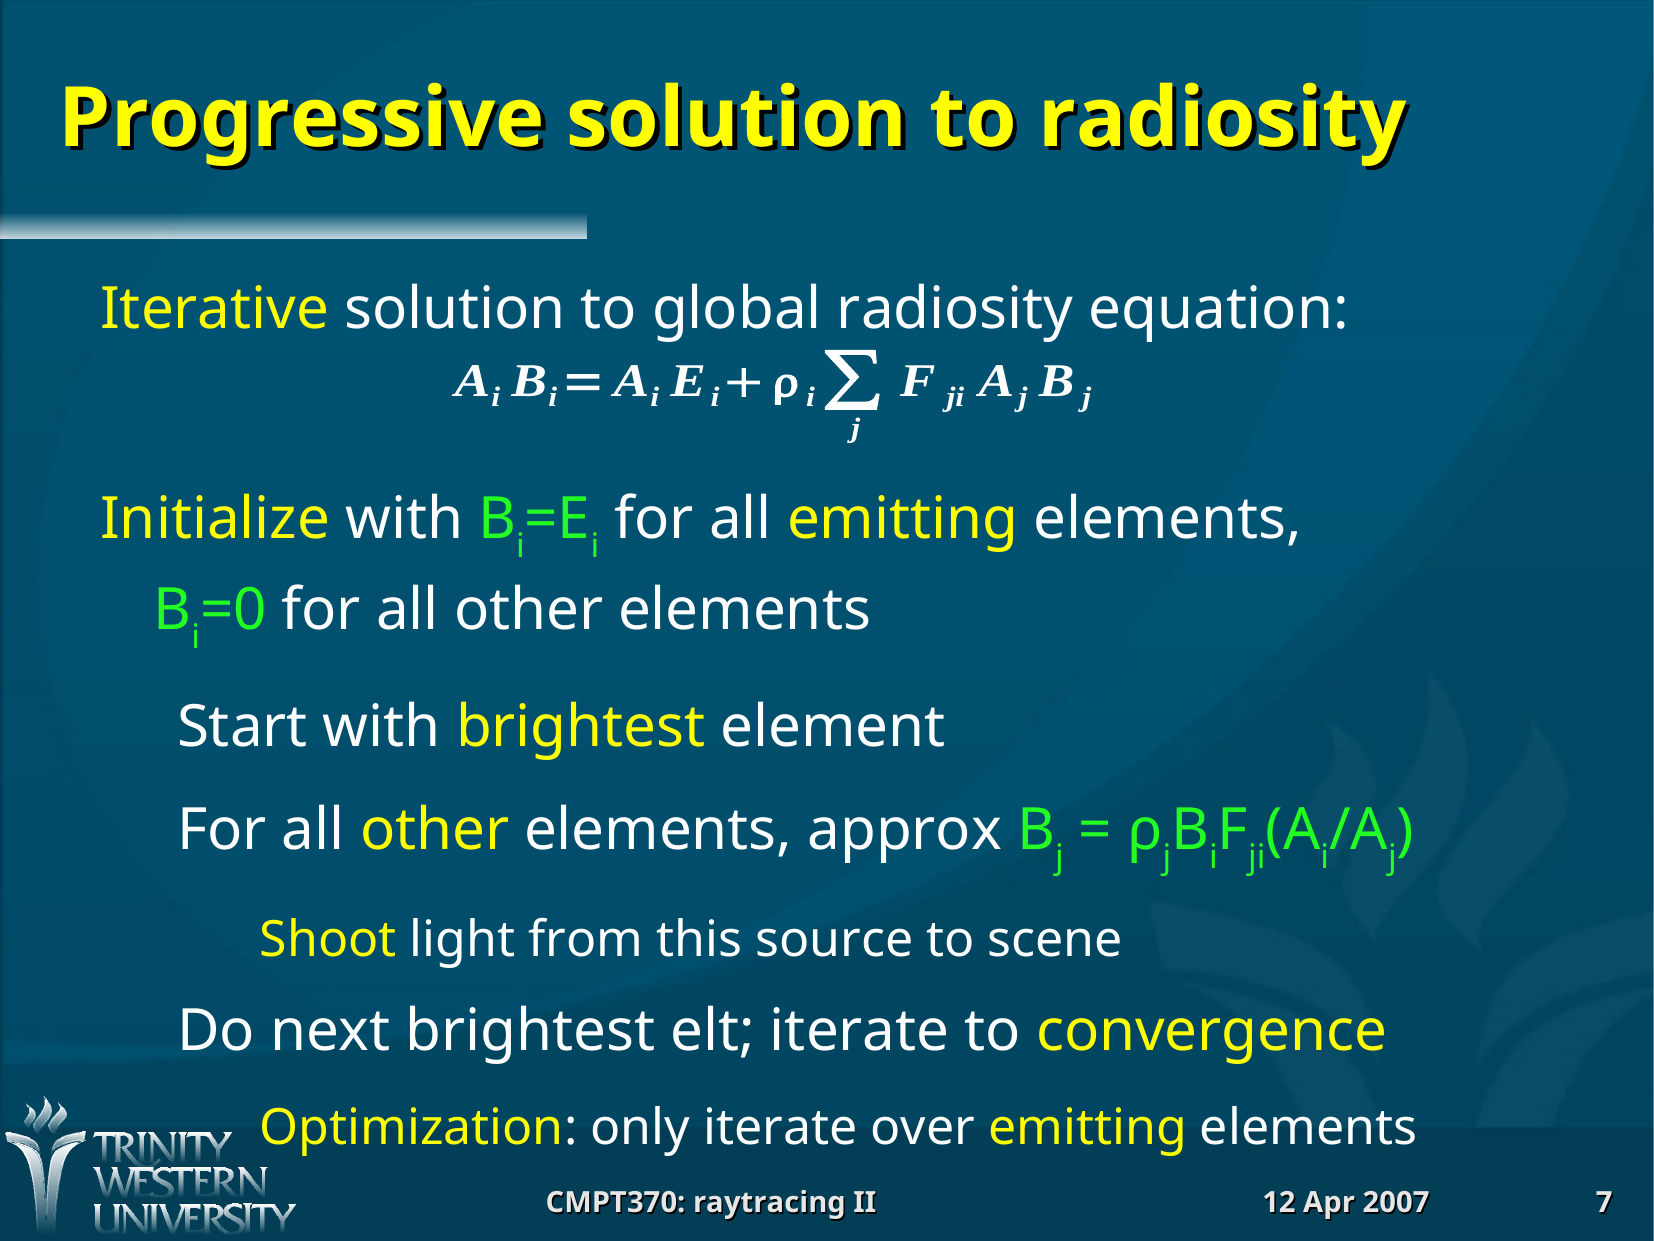

Progressive solution to radiosity
# Iterative solution to global radiosity equation:
Initialize with Bi=Ei for all emitting elements,
Bi=0 for all other elements
Start with brightest element
For all other elements, approx Bj = ρjBiFji(Ai/Aj)
Shoot light from this source to scene
Do next brightest elt; iterate to convergence
Optimization: only iterate over emitting elements
CMPT370: raytracing II
12 Apr 2007
7